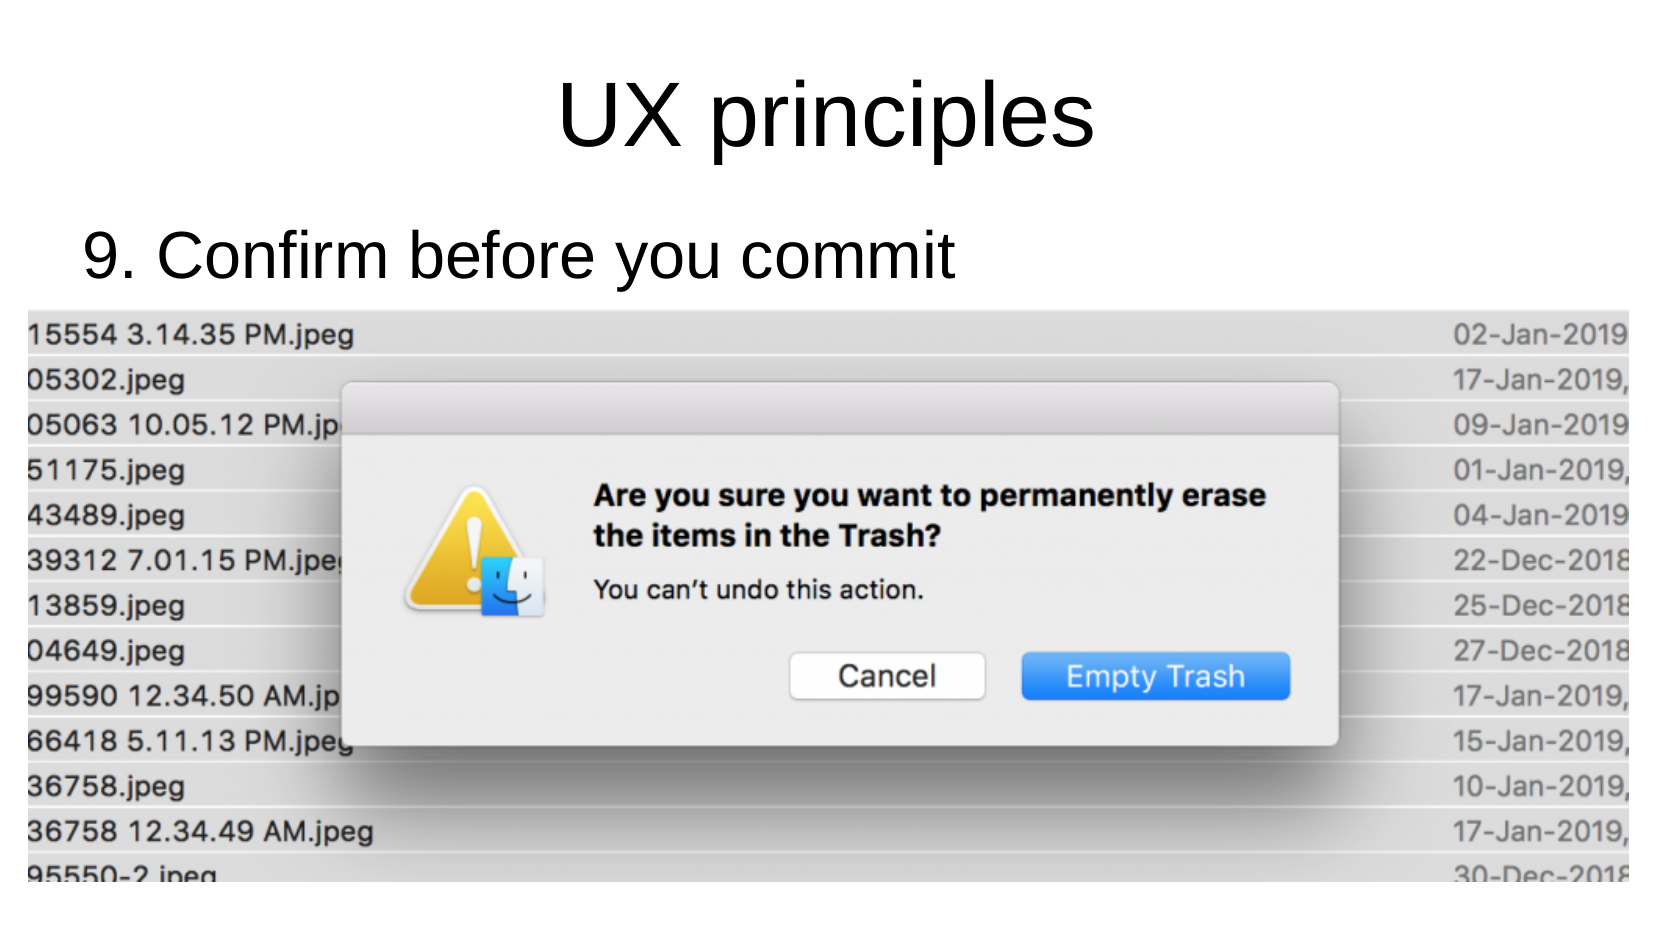

# UX principles
9. Confirm before you commit